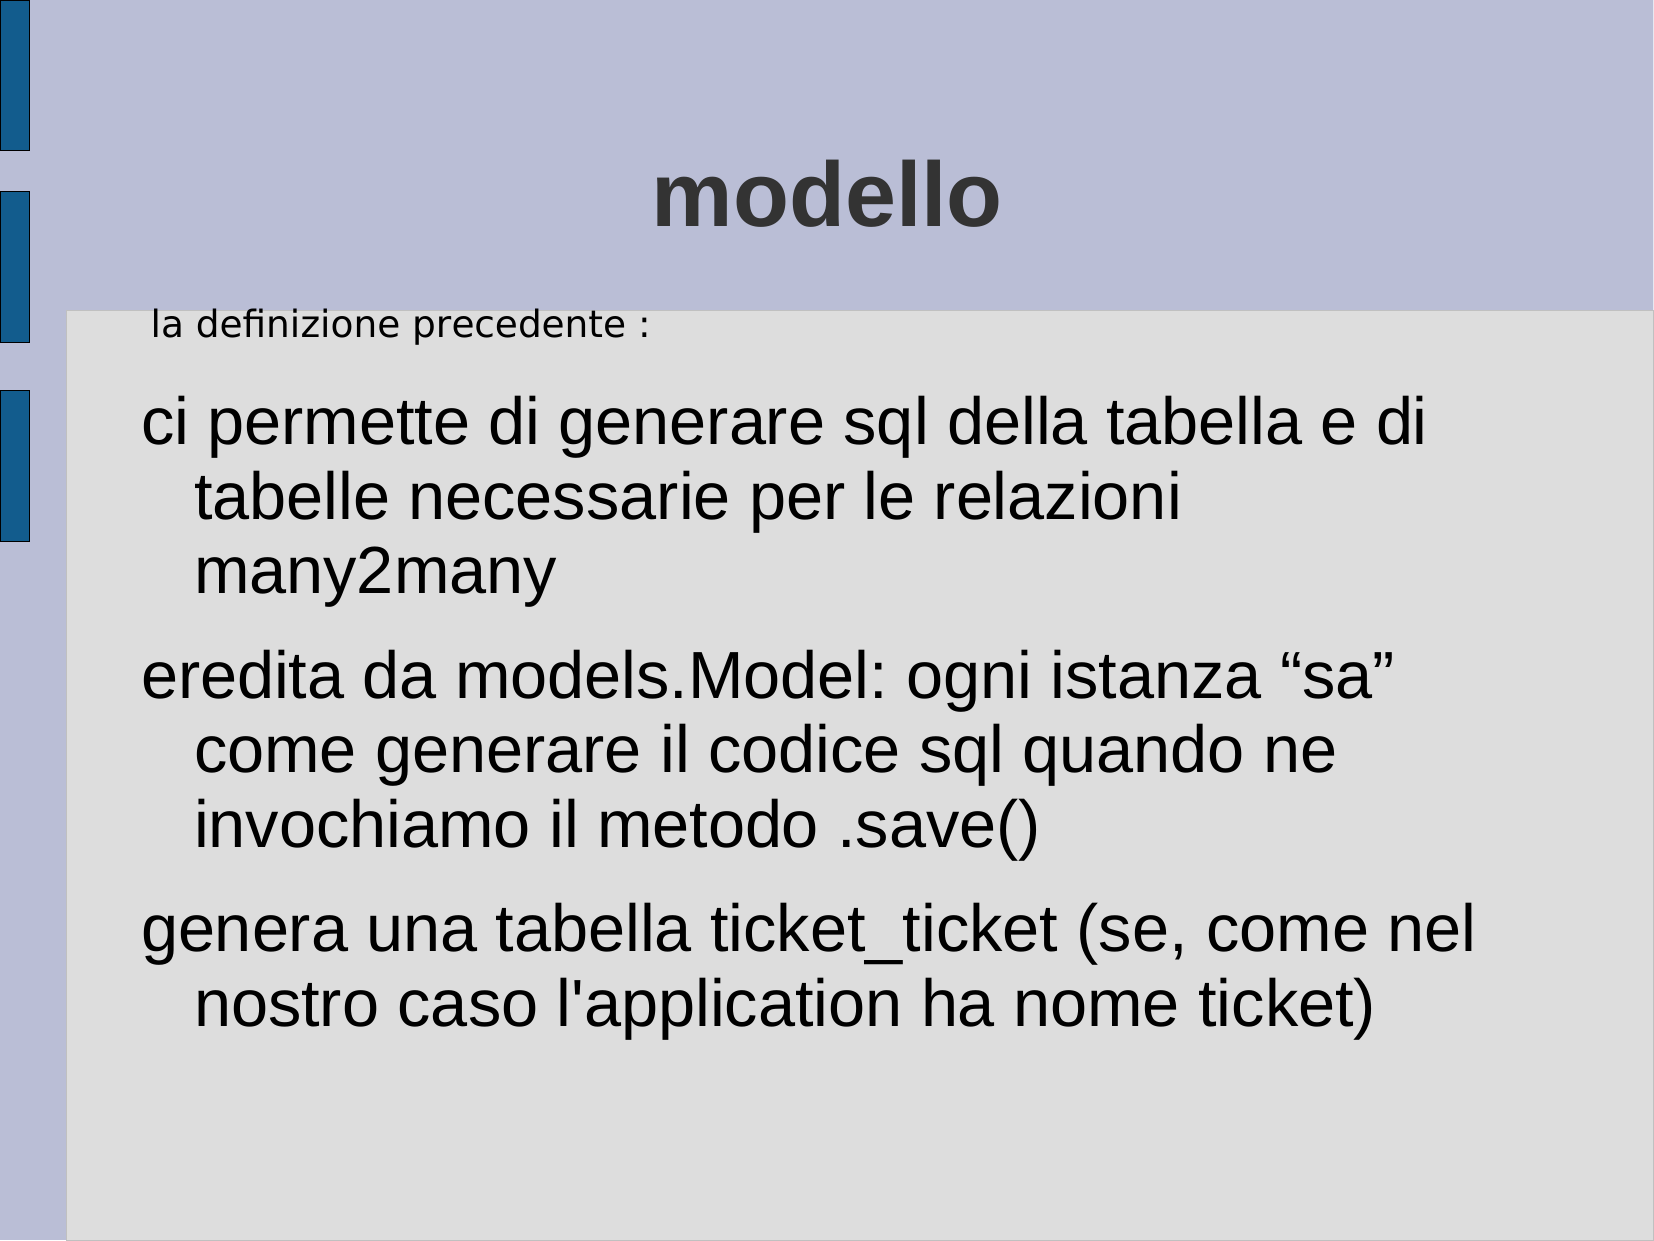

# modello
la definizione precedente :
ci permette di generare sql della tabella e di tabelle necessarie per le relazioni many2many
eredita da models.Model: ogni istanza “sa” come generare il codice sql quando ne invochiamo il metodo .save()
genera una tabella ticket_ticket (se, come nel nostro caso l'application ha nome ticket)